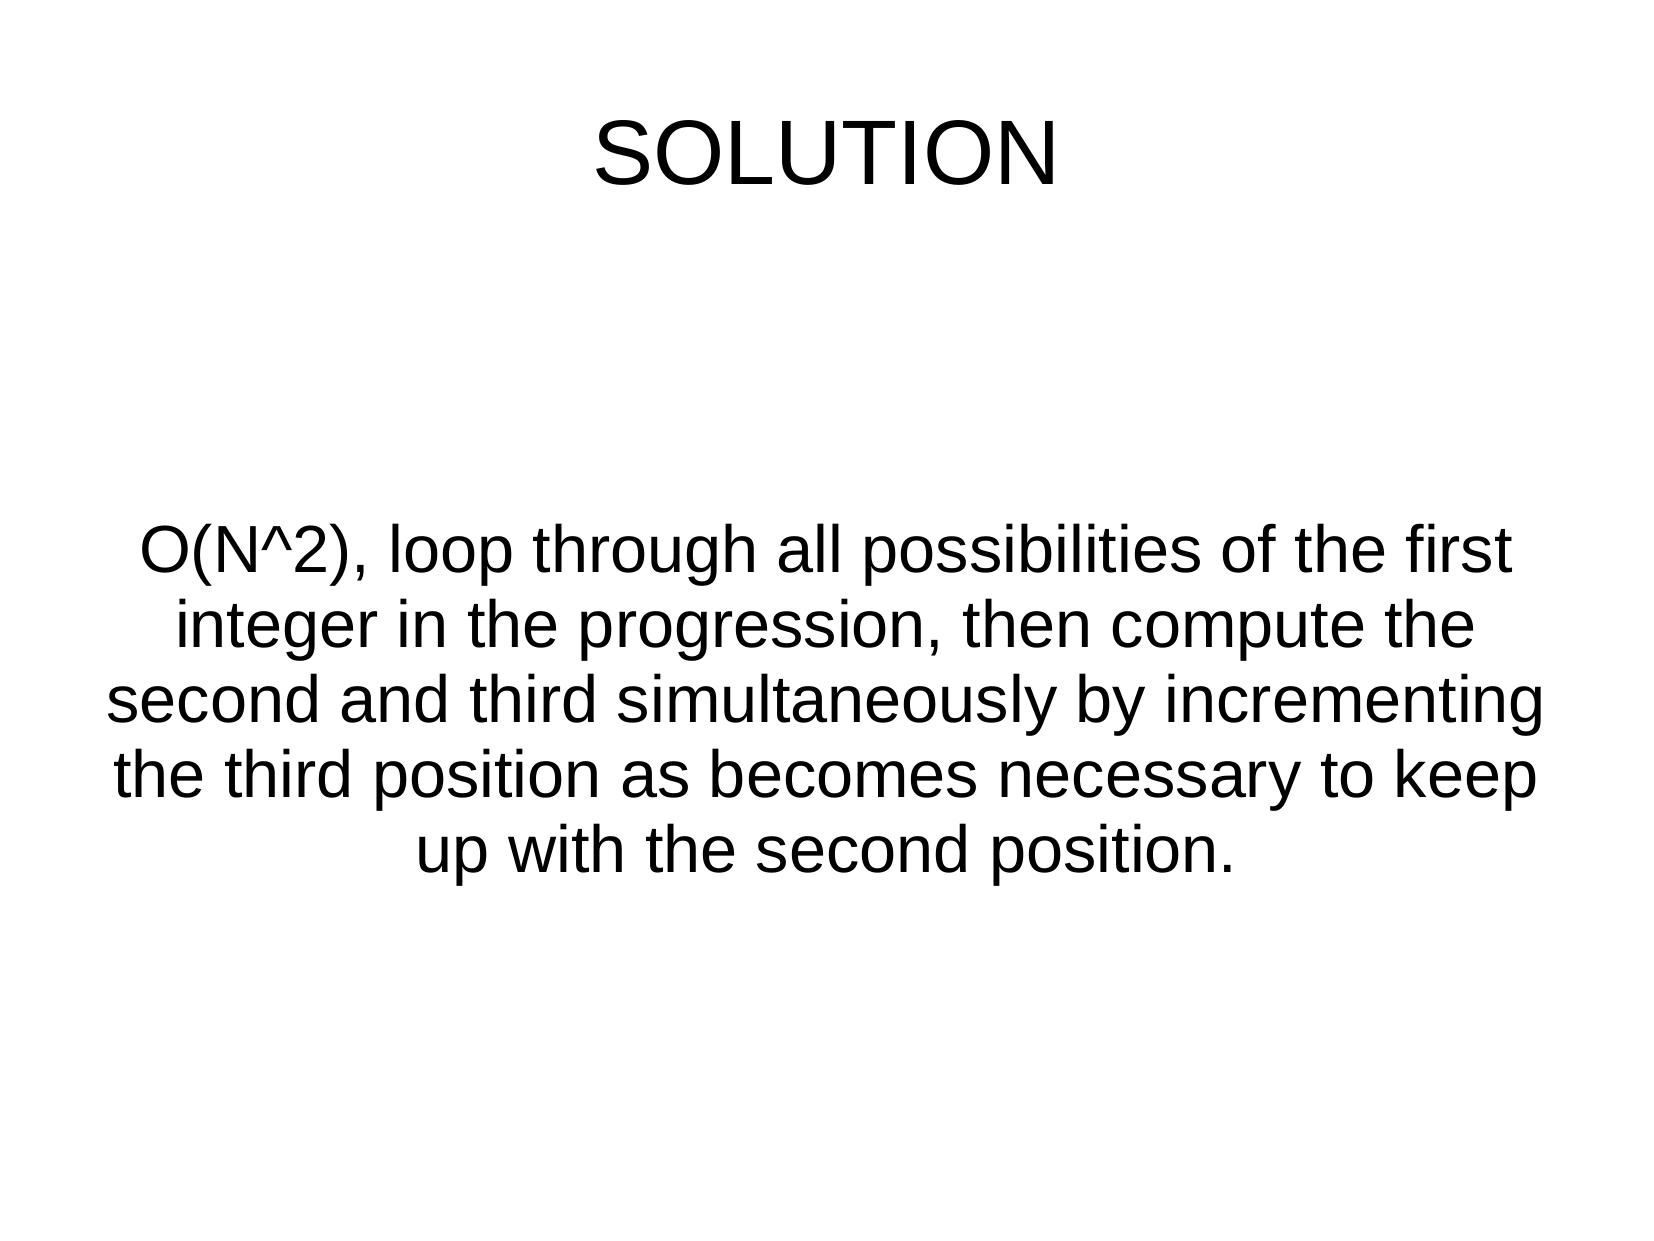

# SOLUTION
O(N^2), loop through all possibilities of the first integer in the progression, then compute the second and third simultaneously by incrementing the third position as becomes necessary to keep up with the second position.